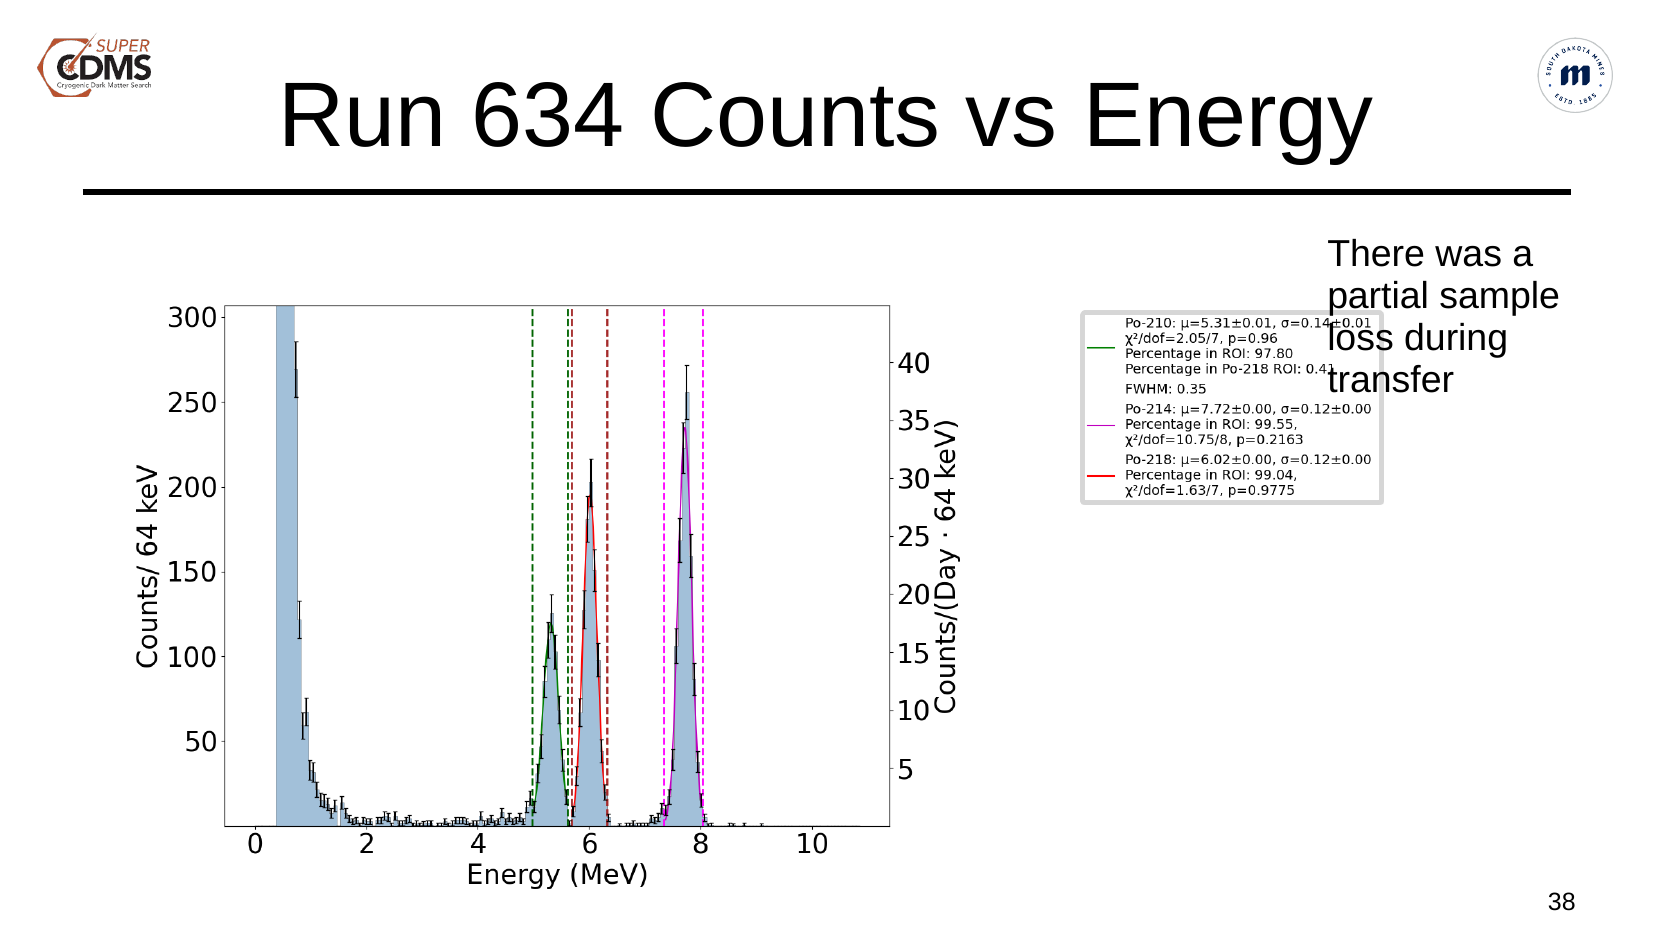

# Run 634 Counts vs Energy
There was a partial sample loss during transfer